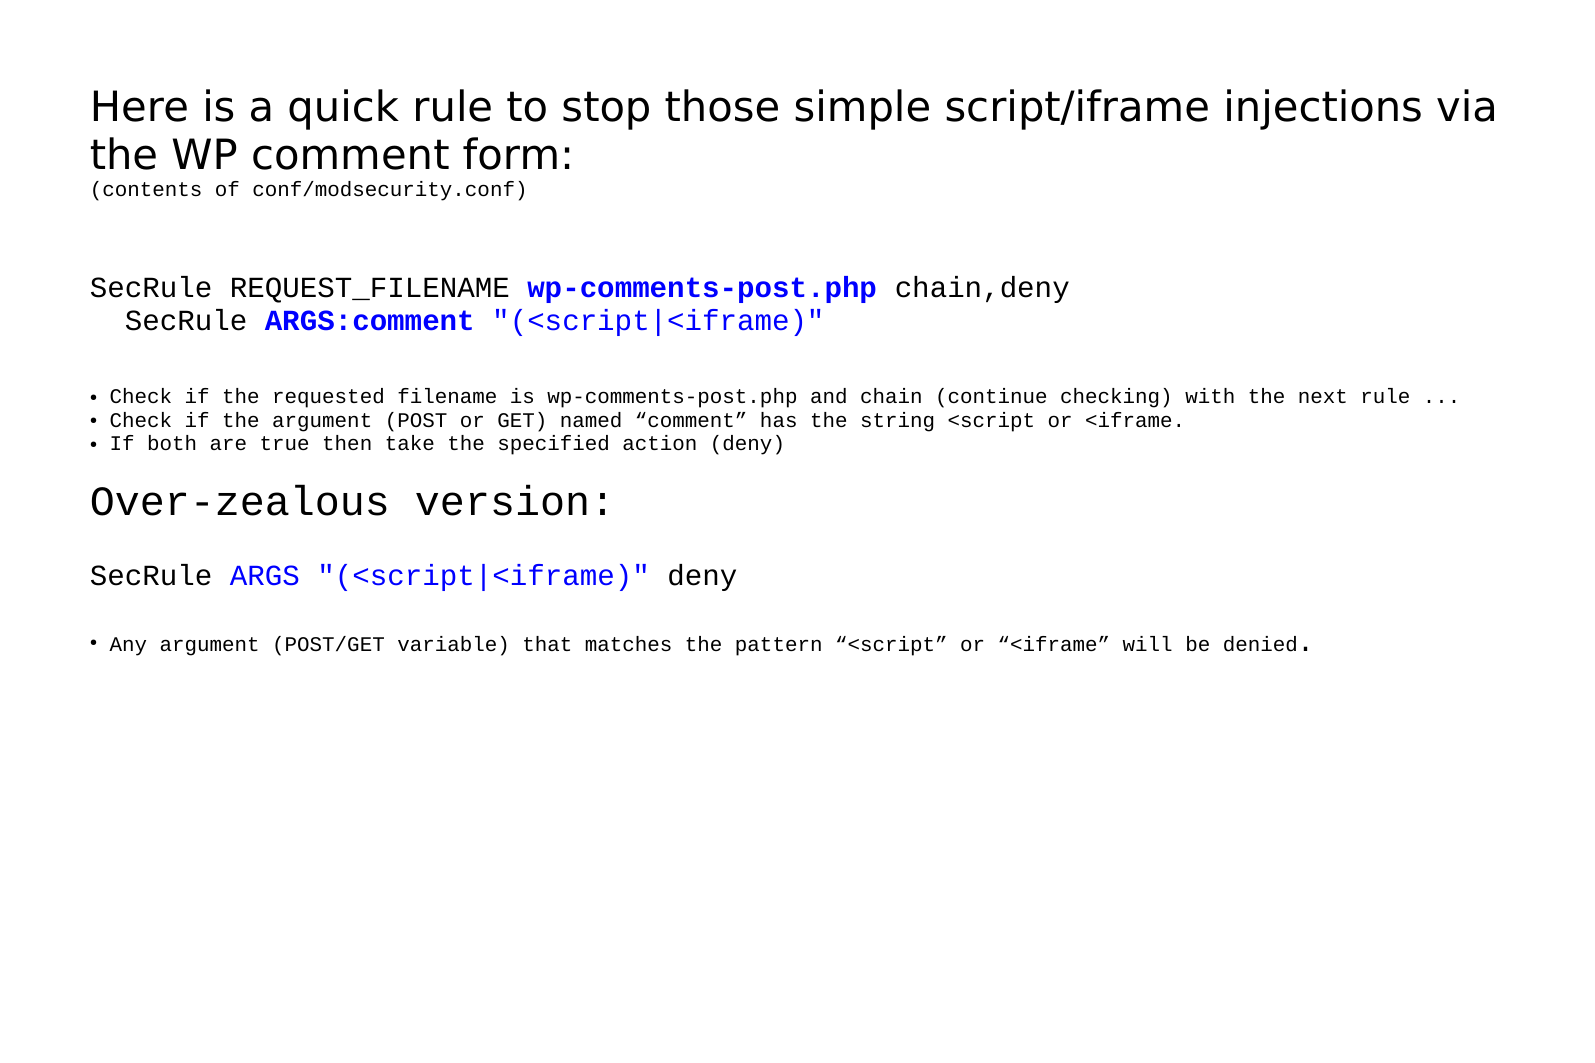

Here is a quick rule to stop those simple script/iframe injections via the WP comment form:
(contents of conf/modsecurity.conf)
SecRule REQUEST_FILENAME wp-comments-post.php chain,deny
 SecRule ARGS:comment "(<script|<iframe)"
 Check if the requested filename is wp-comments-post.php and chain (continue checking) with the next rule ...
 Check if the argument (POST or GET) named “comment” has the string <script or <iframe.
 If both are true then take the specified action (deny)
Over-zealous version:
SecRule ARGS "(<script|<iframe)" deny
 Any argument (POST/GET variable) that matches the pattern “<script” or “<iframe” will be denied.